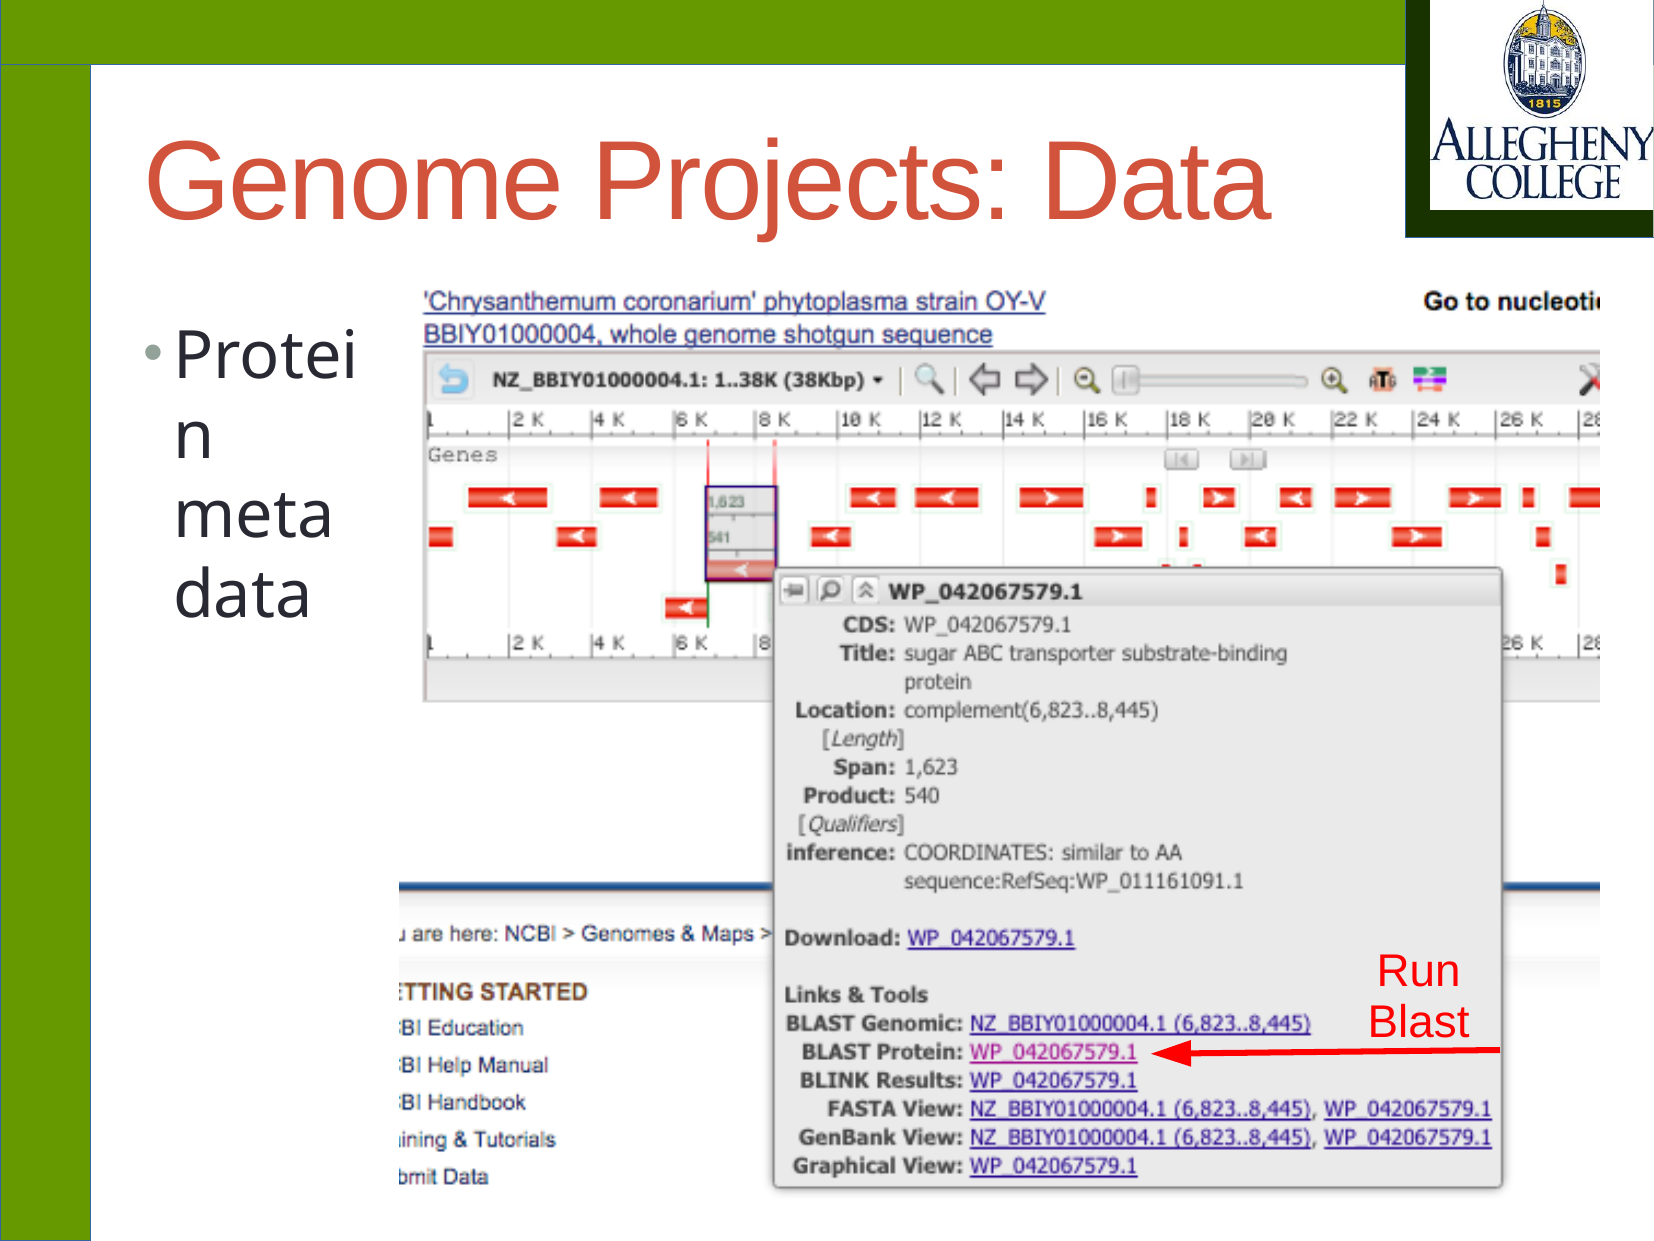

# Genome Projects: Data
Protein meta data
Run
Blast